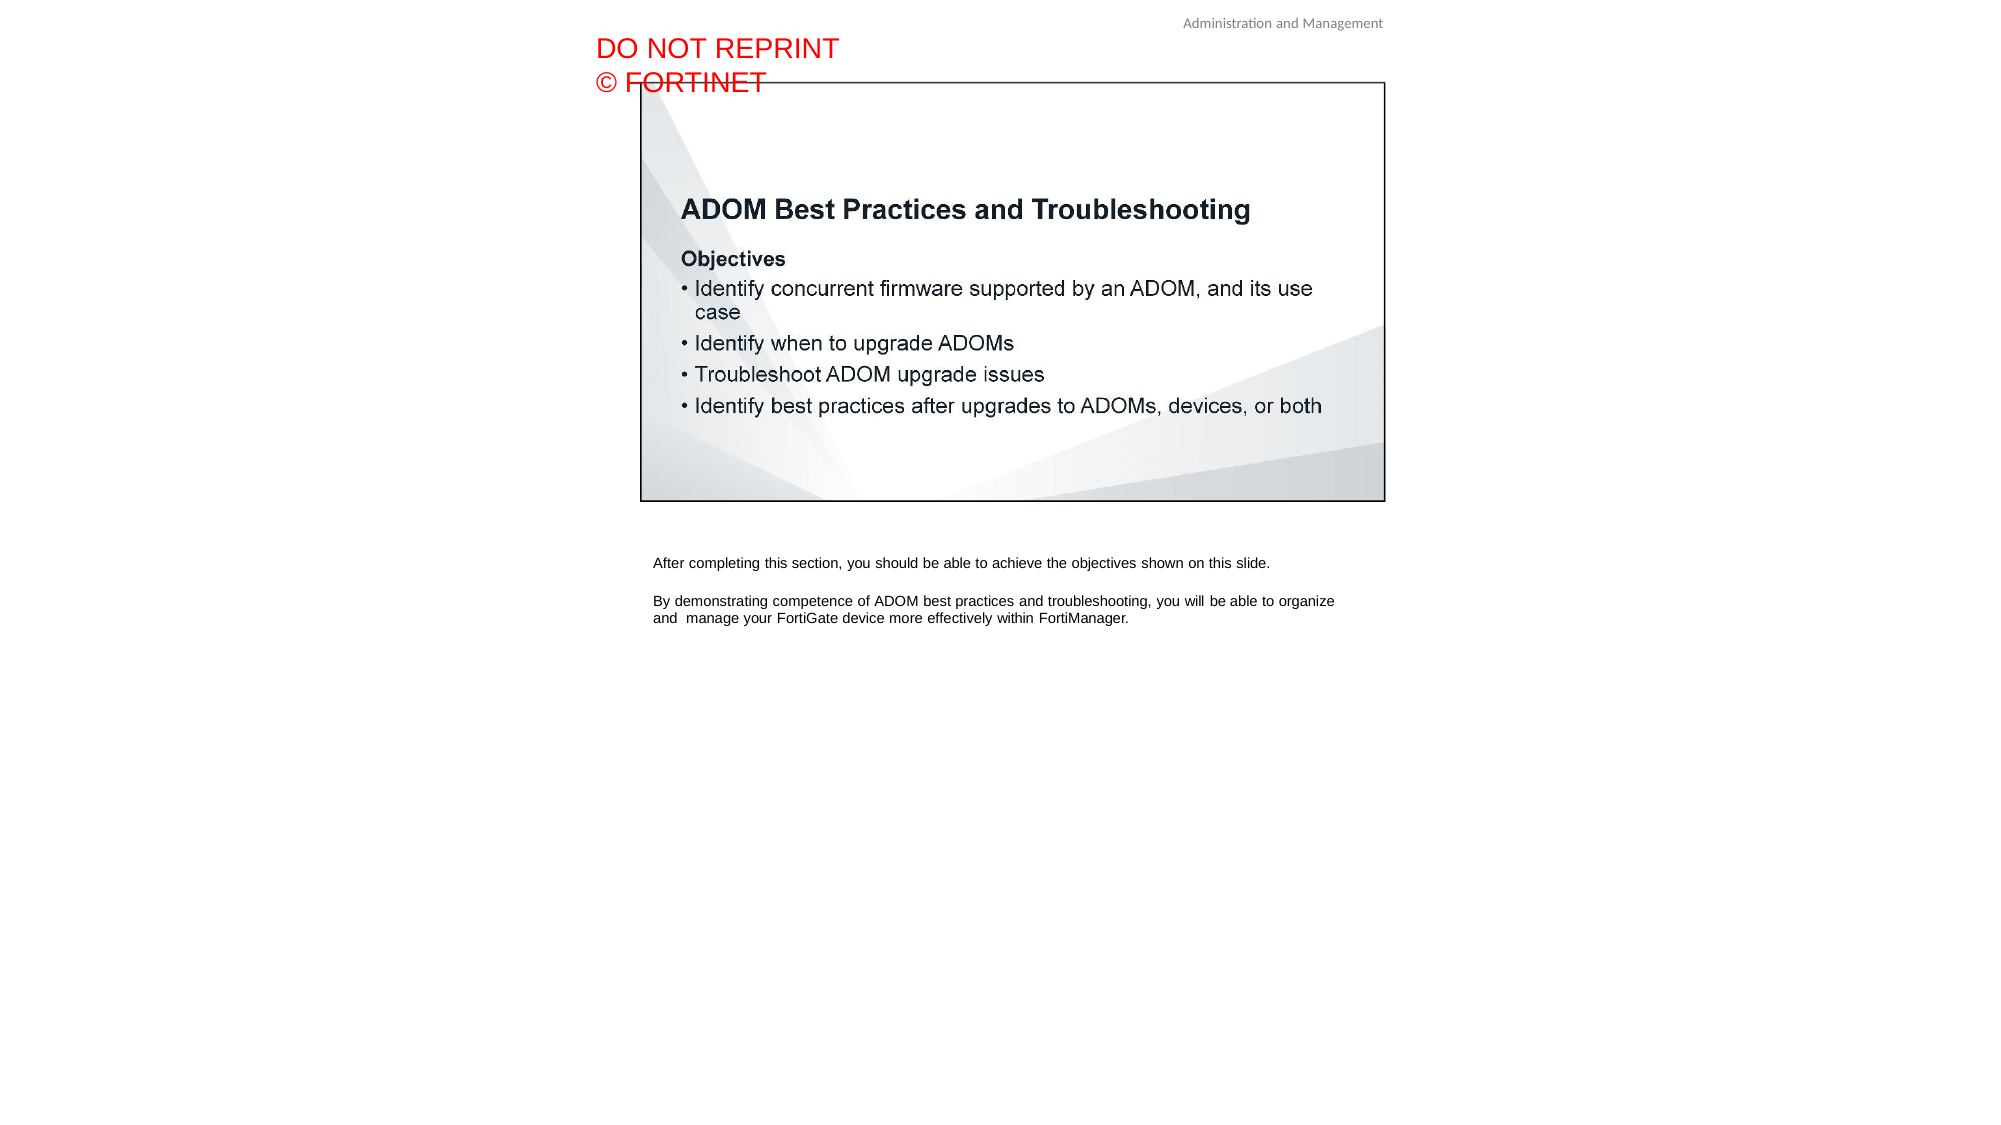

Administration and Management
DO NOT REPRINT
© FORTINET
After completing this section, you should be able to achieve the objectives shown on this slide.
By demonstrating competence of ADOM best practices and troubleshooting, you will be able to organize and manage your FortiGate device more effectively within FortiManager.
FortiManager 6.2 Study Guide
1